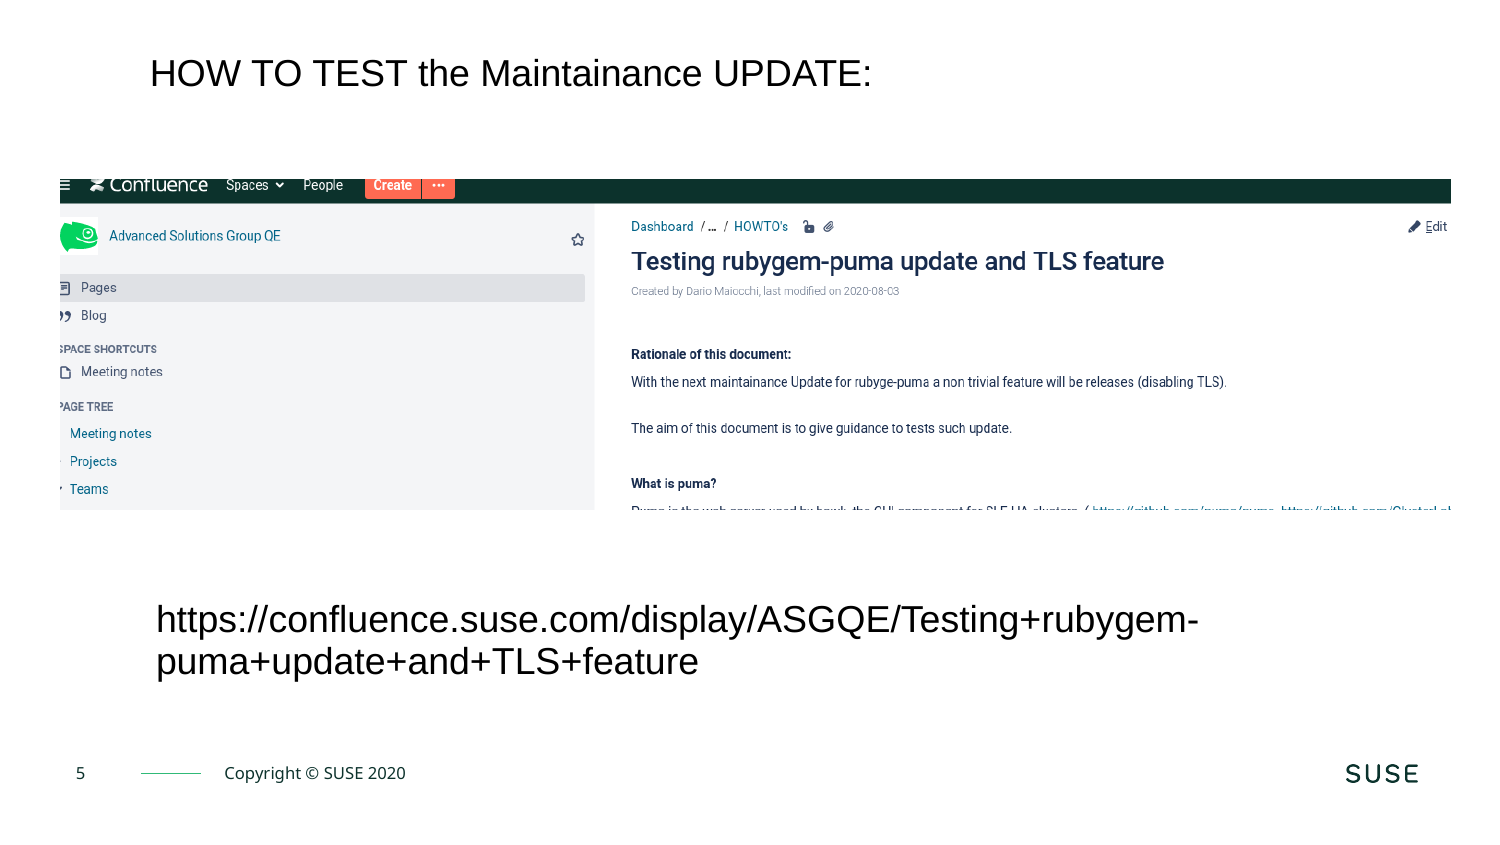

HOW TO TEST the Maintainance UPDATE:
https://confluence.suse.com/display/ASGQE/Testing+rubygem-puma+update+and+TLS+feature